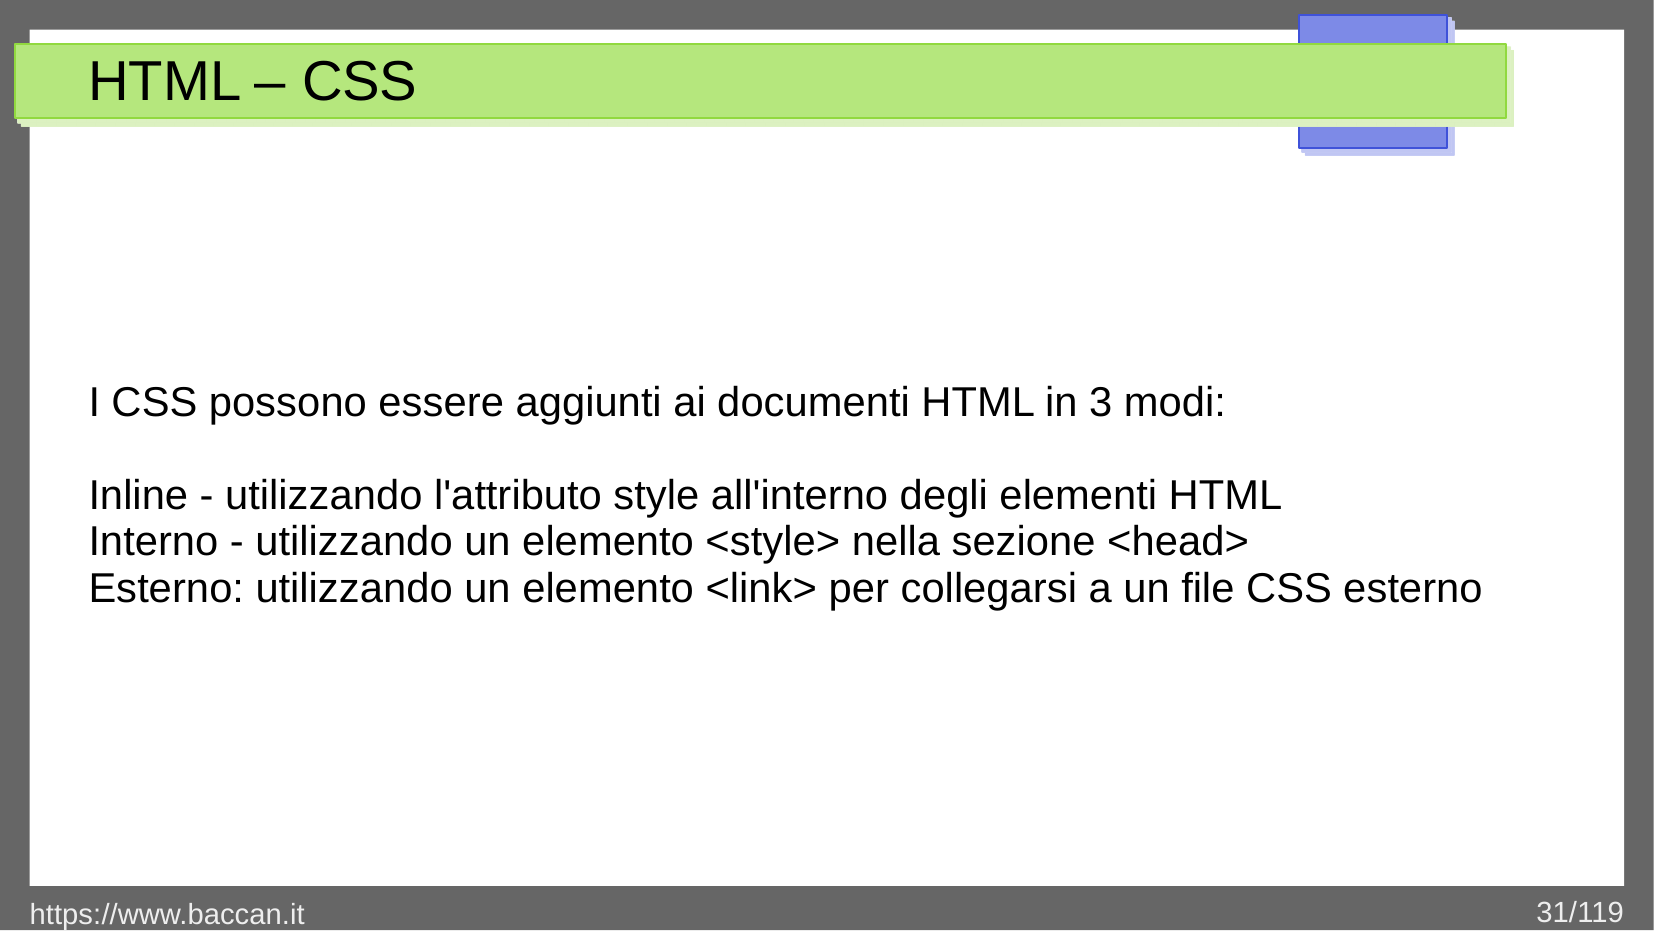

# HTML – CSS
I CSS possono essere aggiunti ai documenti HTML in 3 modi:
Inline - utilizzando l'attributo style all'interno degli elementi HTML
Interno - utilizzando un elemento <style> nella sezione <head>
Esterno: utilizzando un elemento <link> per collegarsi a un file CSS esterno
31
https://www.baccan.it